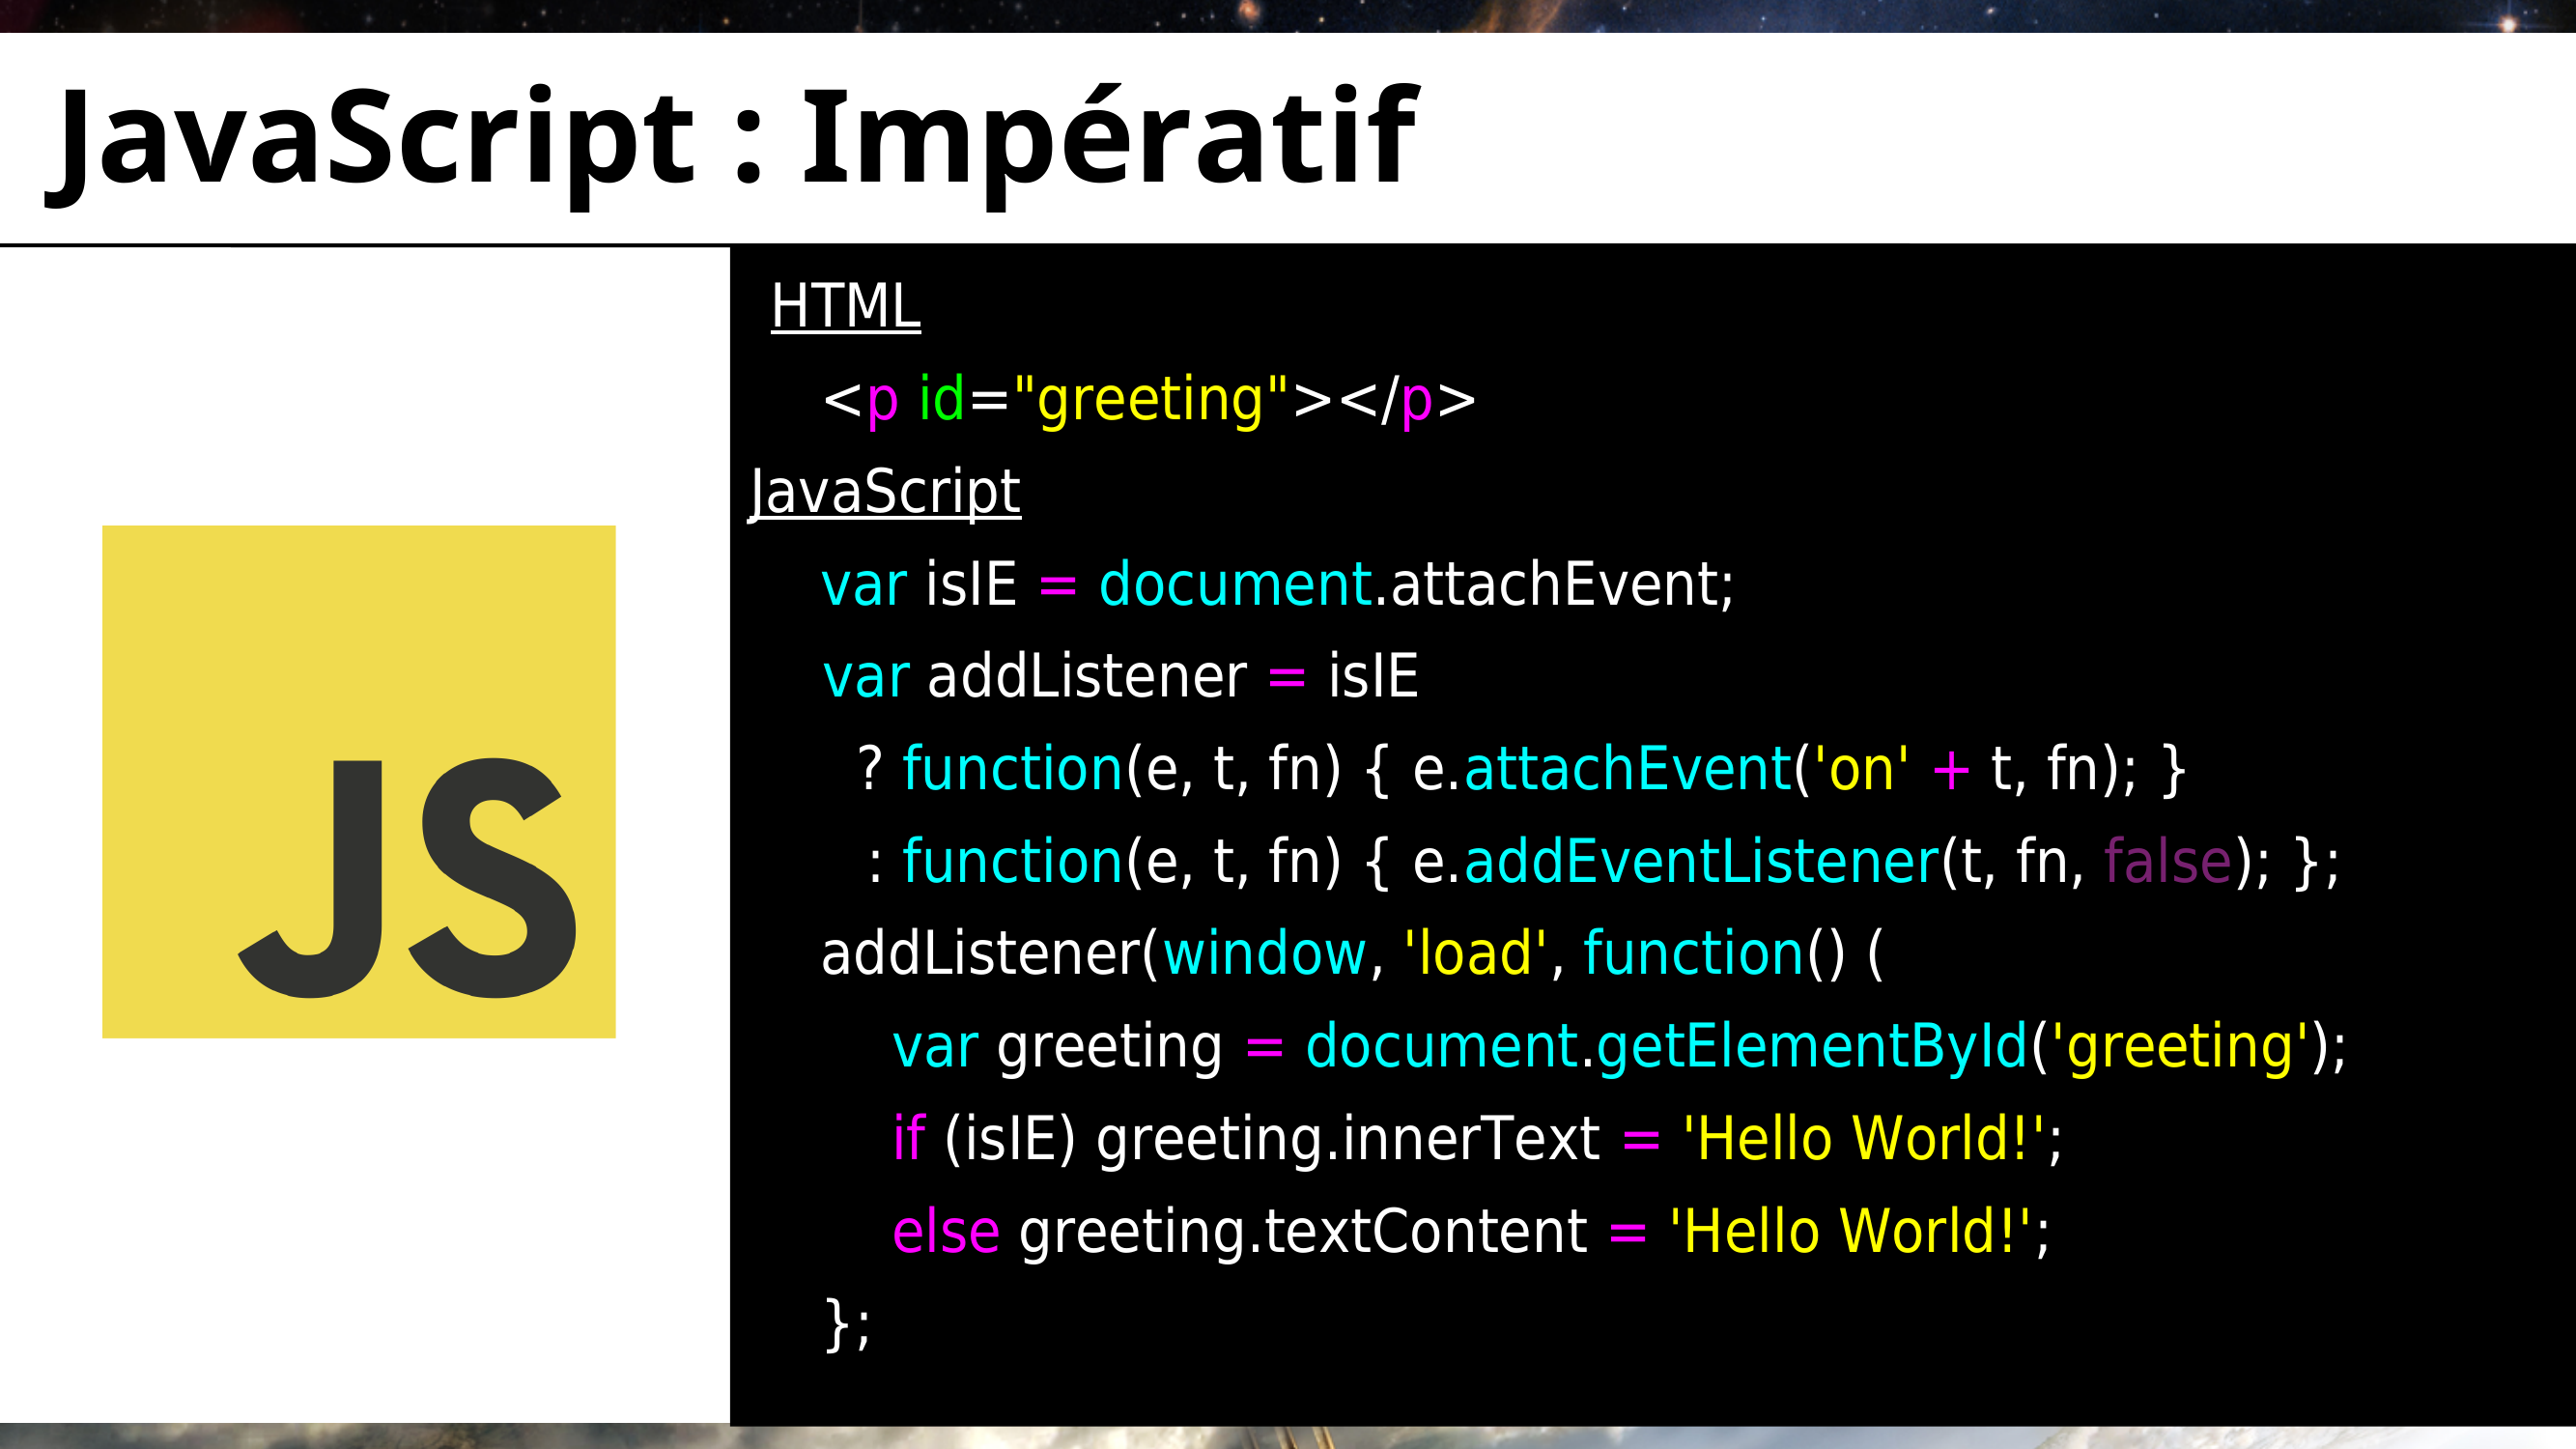

JavaScript : Impératif
HTML
	<p id="greeting"></p>
JavaScript
	var isIE = document.attachEvent;
var addListener = isIE
 ? function(e, t, fn) { e.attachEvent('on' + t, fn); }
: function(e, t, fn) { e.addEventListener(t, fn, false); };
	addListener(window, 'load', function() (
		var greeting = document.getElementById('greeting');
		if (isIE) greeting.innerText = 'Hello World!';
		else greeting.textContent = 'Hello World!';
	};